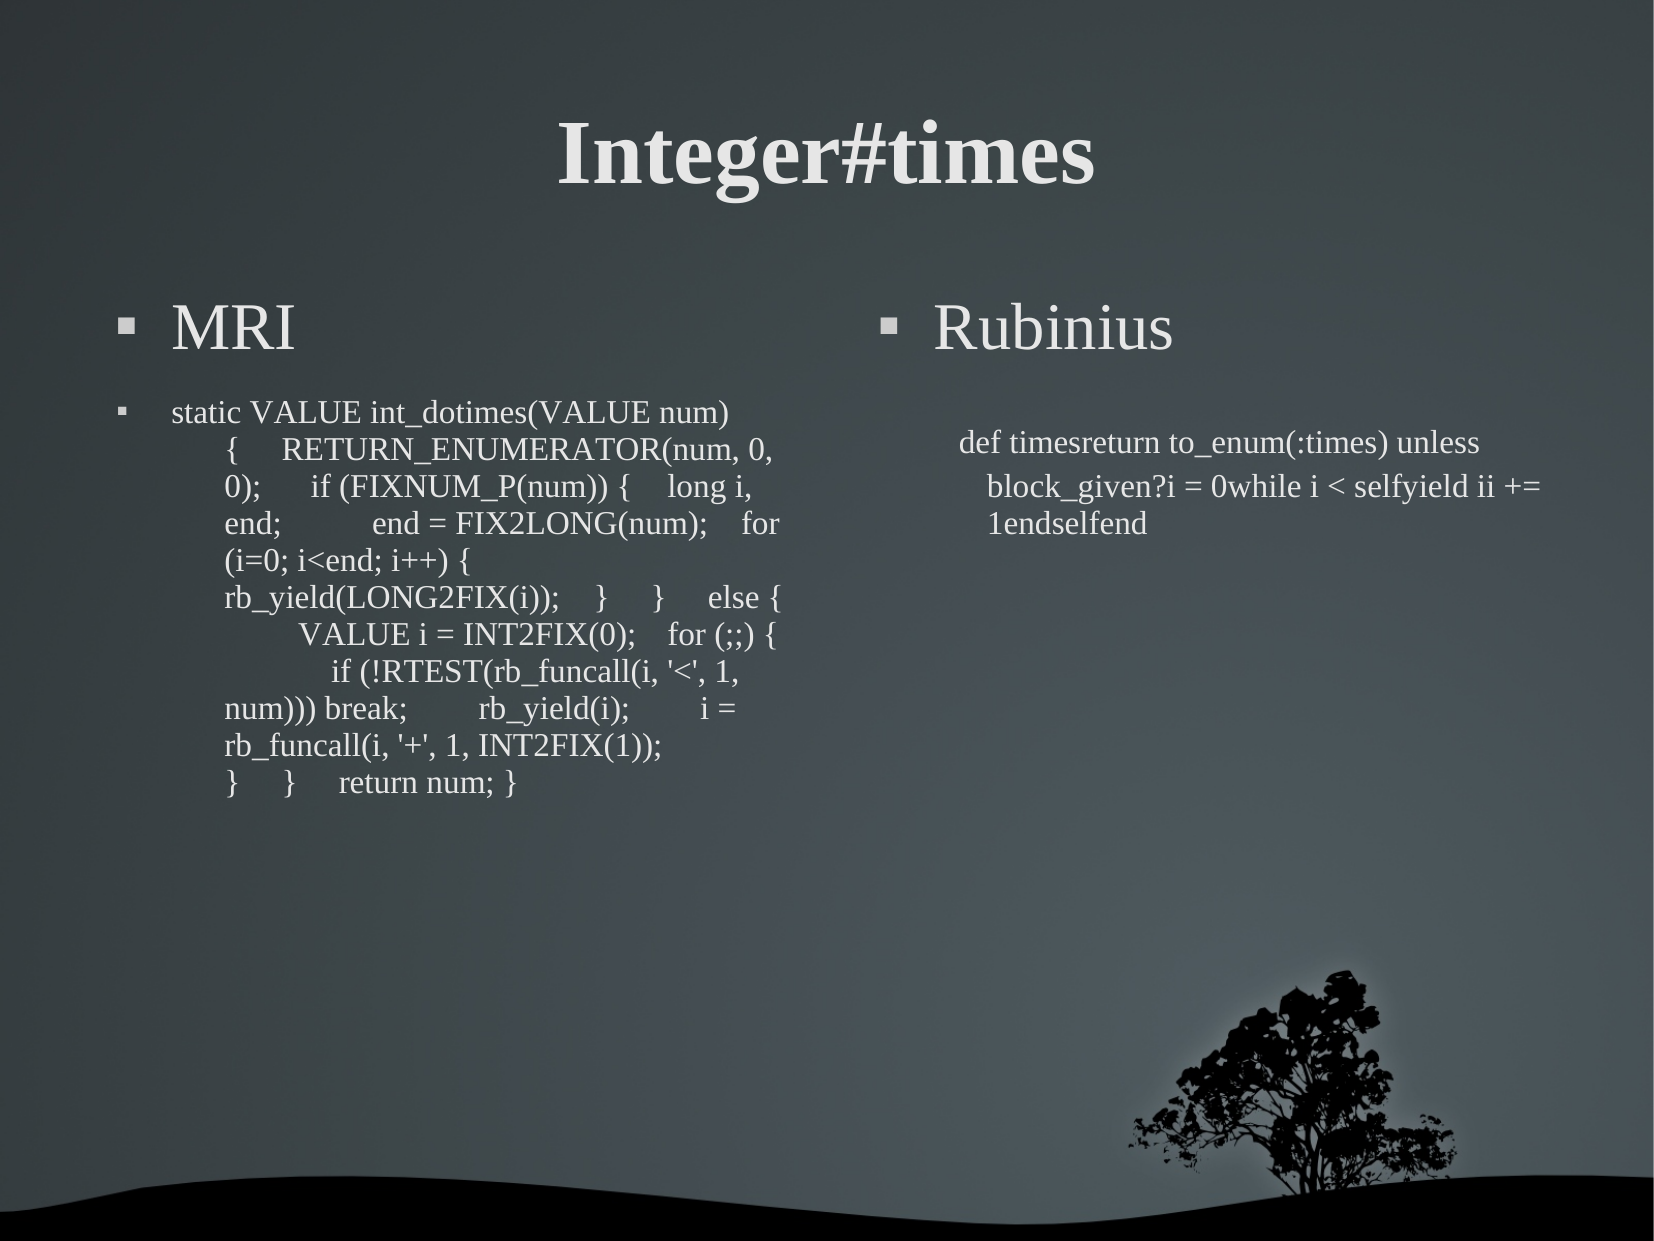

# Integer#times
MRI
static VALUE int_dotimes(VALUE num) { RETURN_ENUMERATOR(num, 0, 0); if (FIXNUM_P(num)) { 	long i, end; 	end = FIX2LONG(num); 	for (i=0; i<end; i++) { 	 rb_yield(LONG2FIX(i)); 	} } else { 	VALUE i = INT2FIX(0); 	for (;;) { 	 if (!RTEST(rb_funcall(i, '<', 1, num))) break; 	 rb_yield(i); 	 i = rb_funcall(i, '+', 1, INT2FIX(1)); 	} } return num; }
Rubinius
 def timesreturn to_enum(:times) unless block_given?i = 0while i < selfyield ii += 1endselfend